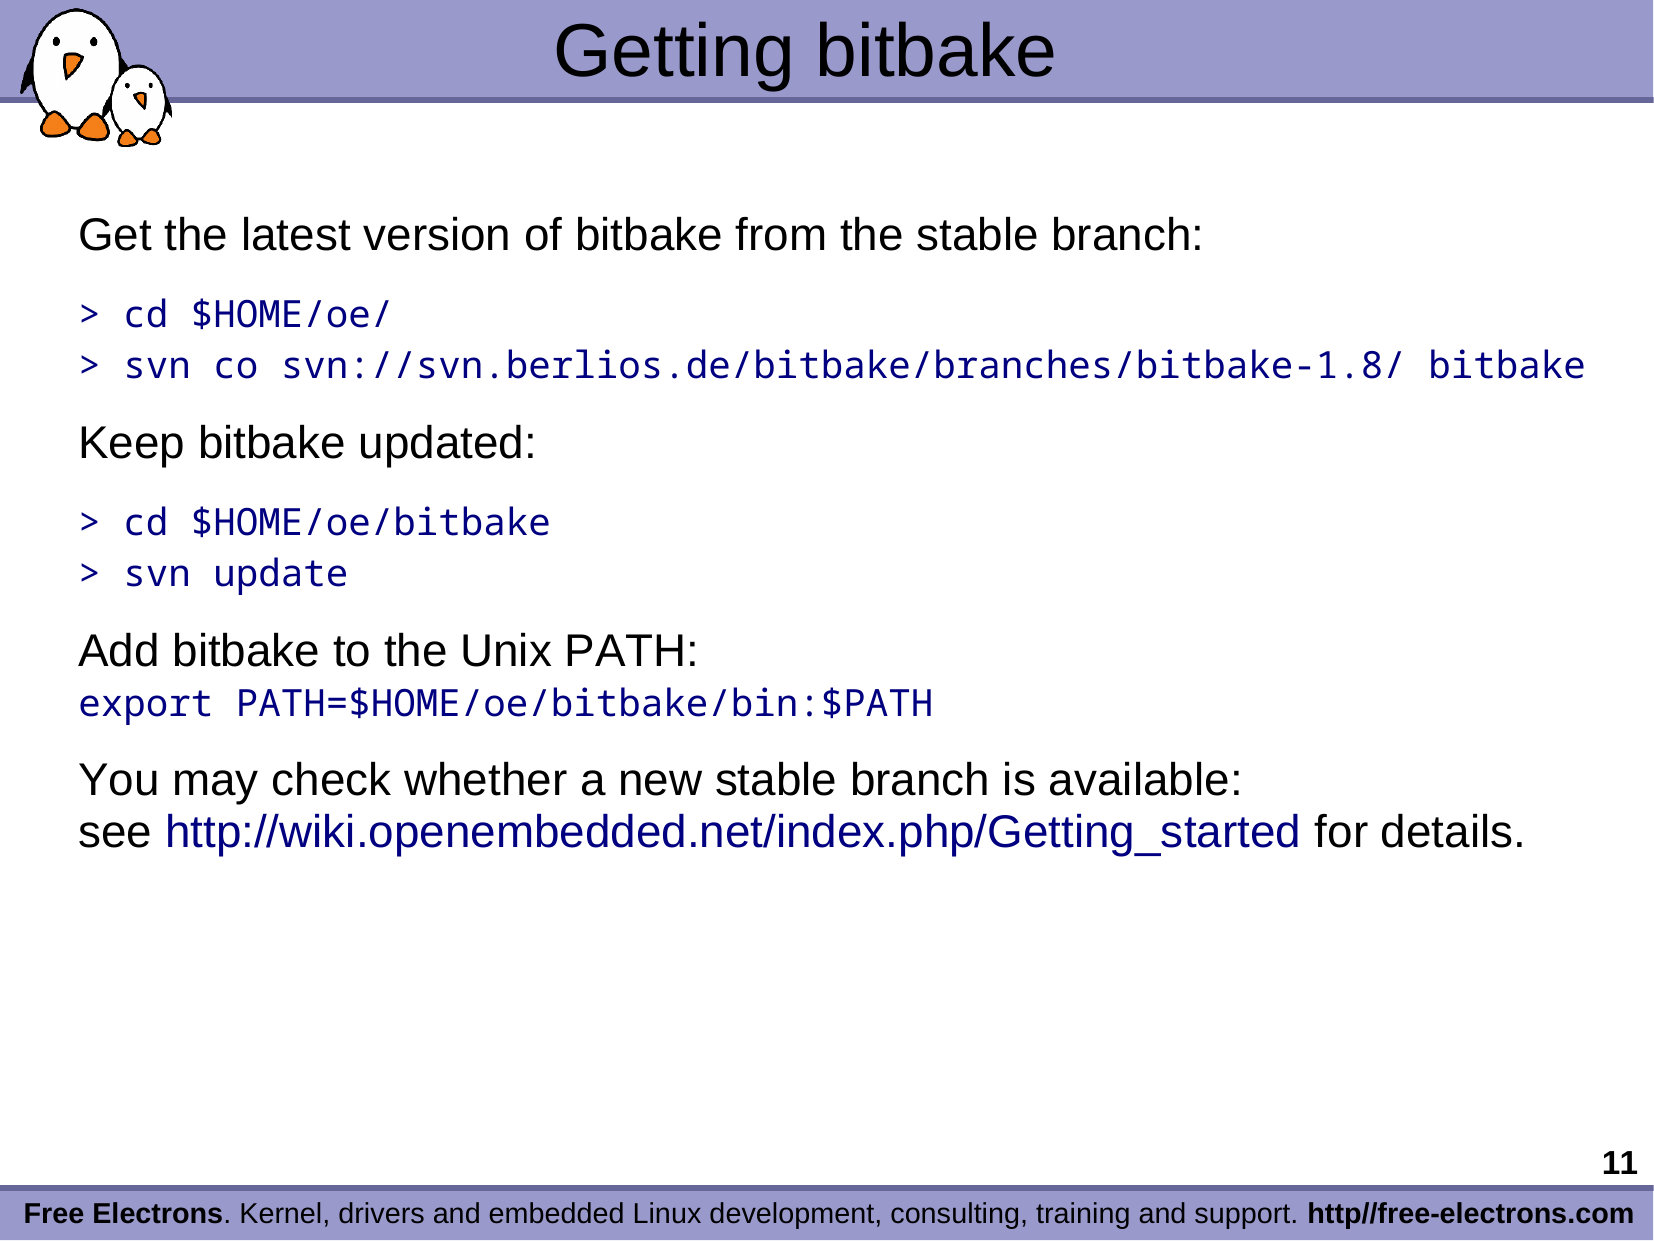

# Getting bitbake
Get the latest version of bitbake from the stable branch:
> cd $HOME/oe/
> svn co svn://svn.berlios.de/bitbake/branches/bitbake-1.8/ bitbake
Keep bitbake updated:
> cd $HOME/oe/bitbake
> svn update
Add bitbake to the Unix PATH:
export PATH=$HOME/oe/bitbake/bin:$PATH
You may check whether a new stable branch is available:
see http://wiki.openembedded.net/index.php/Getting_started for details.